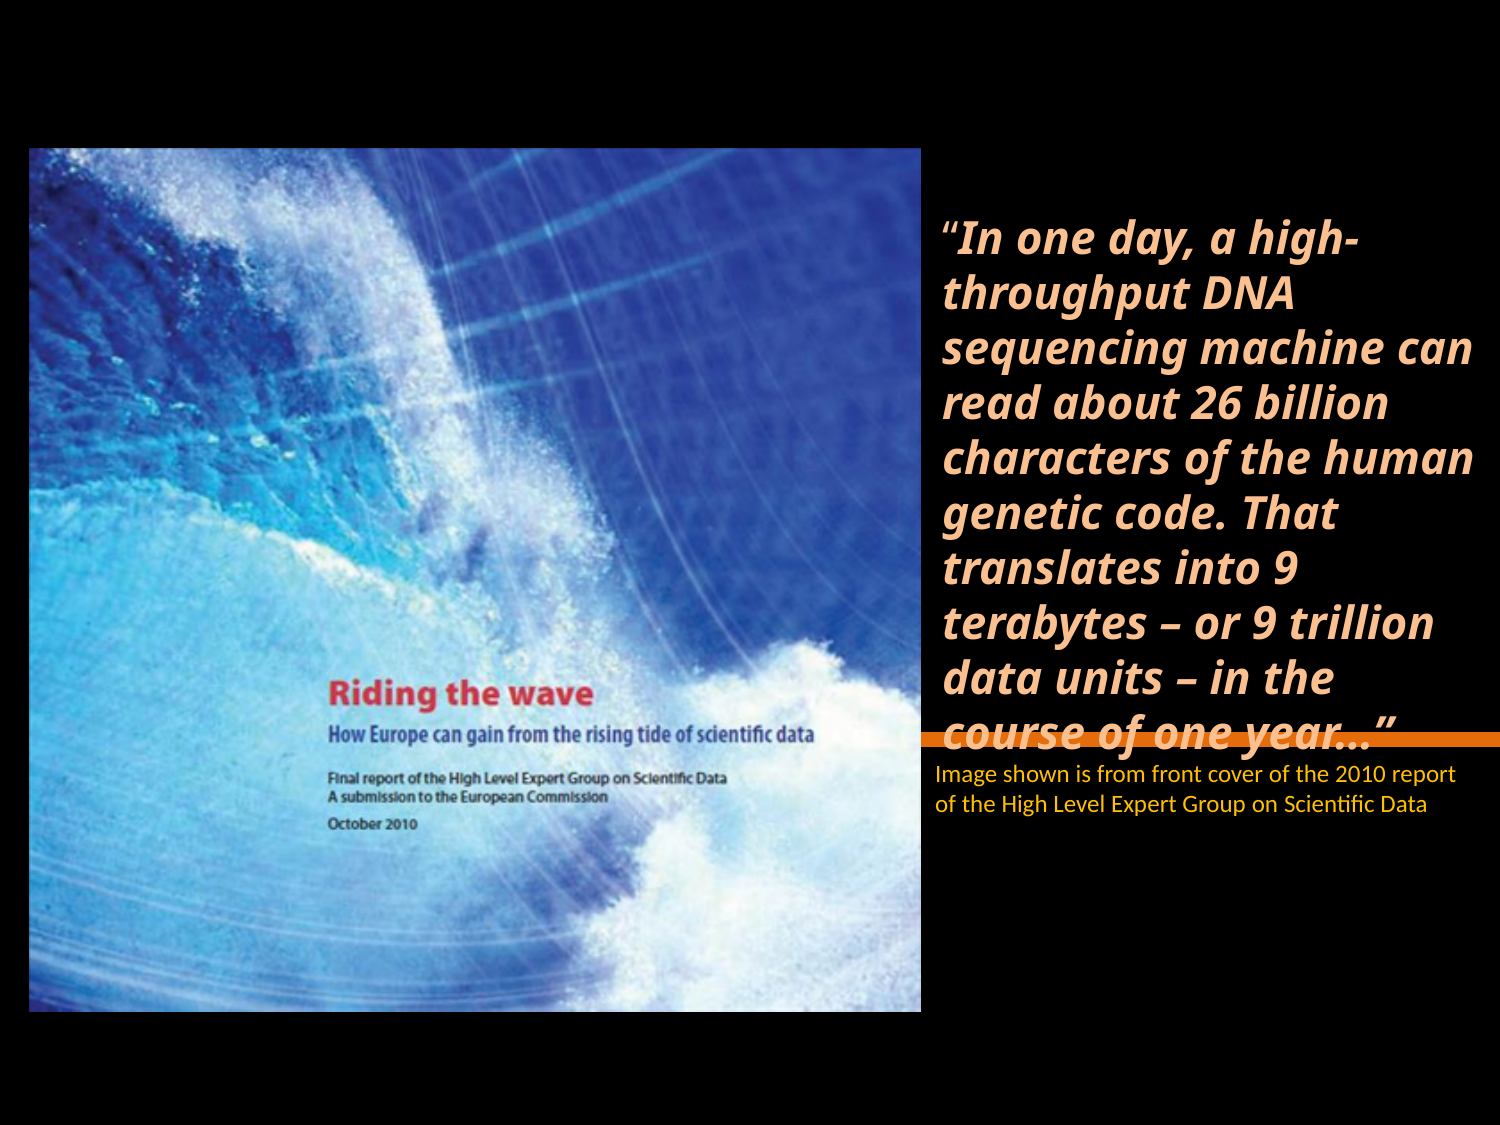

“In one day, a high-throughput DNA sequencing machine can read about 26 billion characters of the human genetic code. That translates into 9 terabytes – or 9 trillion data units – in the course of one year…”
Image shown is from front cover of the 2010 report of the High Level Expert Group on Scientific Data